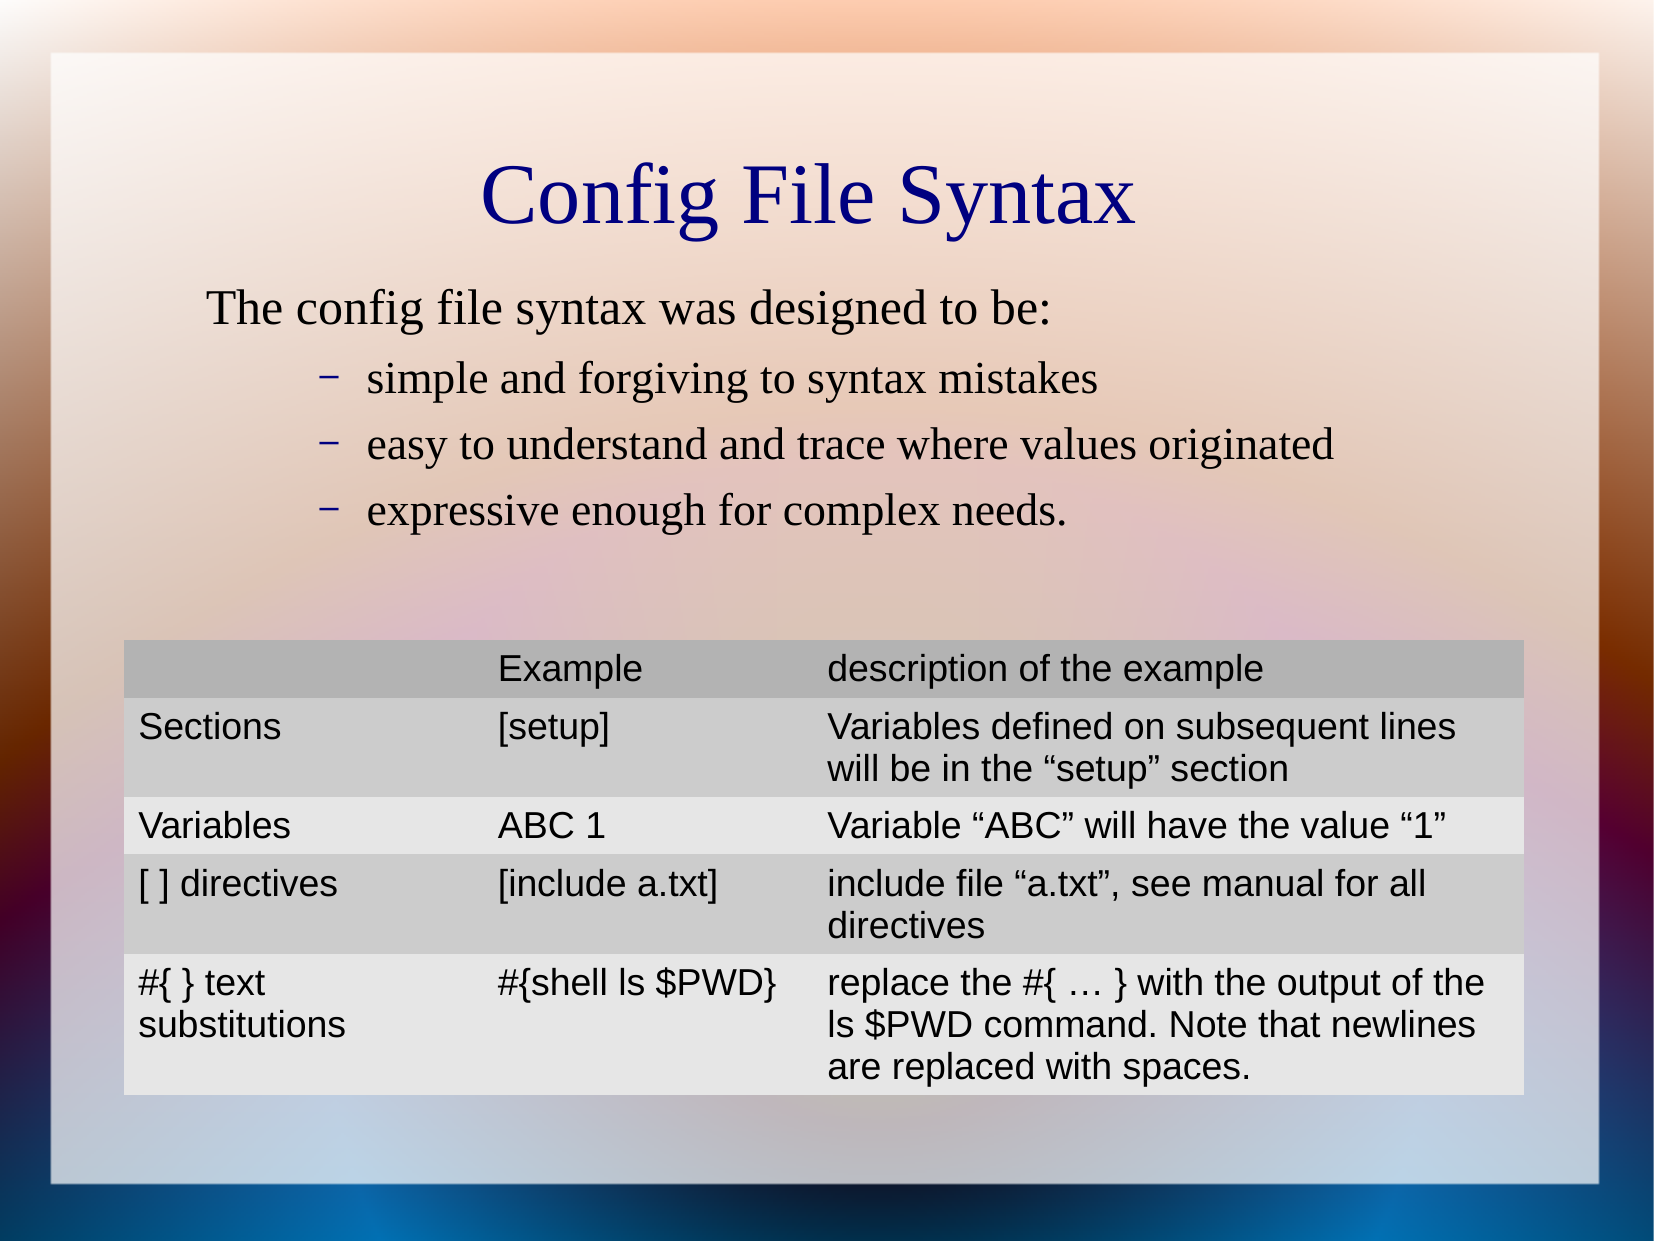

# Config File Syntax
The config file syntax was designed to be:
simple and forgiving to syntax mistakes
easy to understand and trace where values originated
expressive enough for complex needs.
| | Example | description of the example |
| --- | --- | --- |
| Sections | [setup] | Variables defined on subsequent lines will be in the “setup” section |
| Variables | ABC 1 | Variable “ABC” will have the value “1” |
| [ ] directives | [include a.txt] | include file “a.txt”, see manual for all directives |
| #{ } text substitutions | #{shell ls $PWD} | replace the #{ … } with the output of the ls $PWD command. Note that newlines are replaced with spaces. |